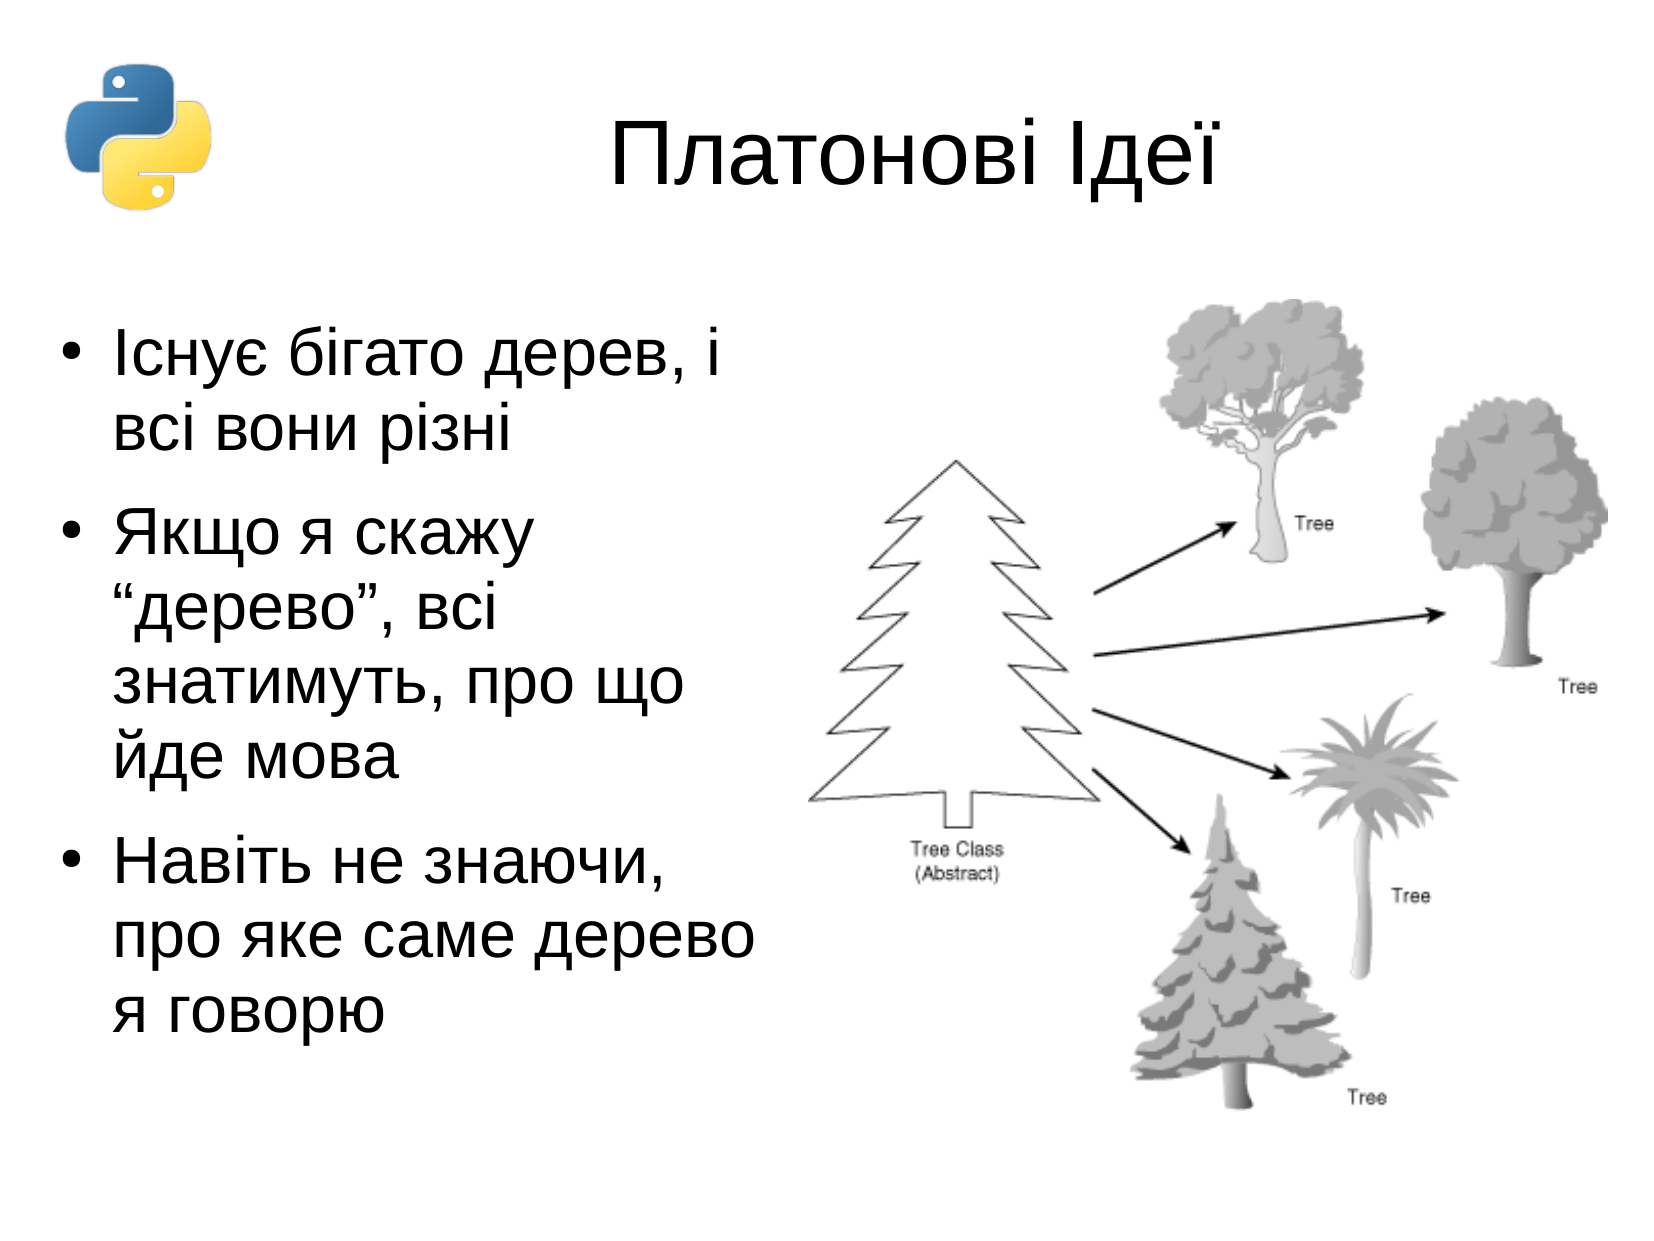

# Платонові Ідеї
Існує бігато дерев, і всі вони різні
Якщо я скажу “дерево”, всі знатимуть, про що йде мова
Навіть не знаючи, про яке саме дерево я говорю